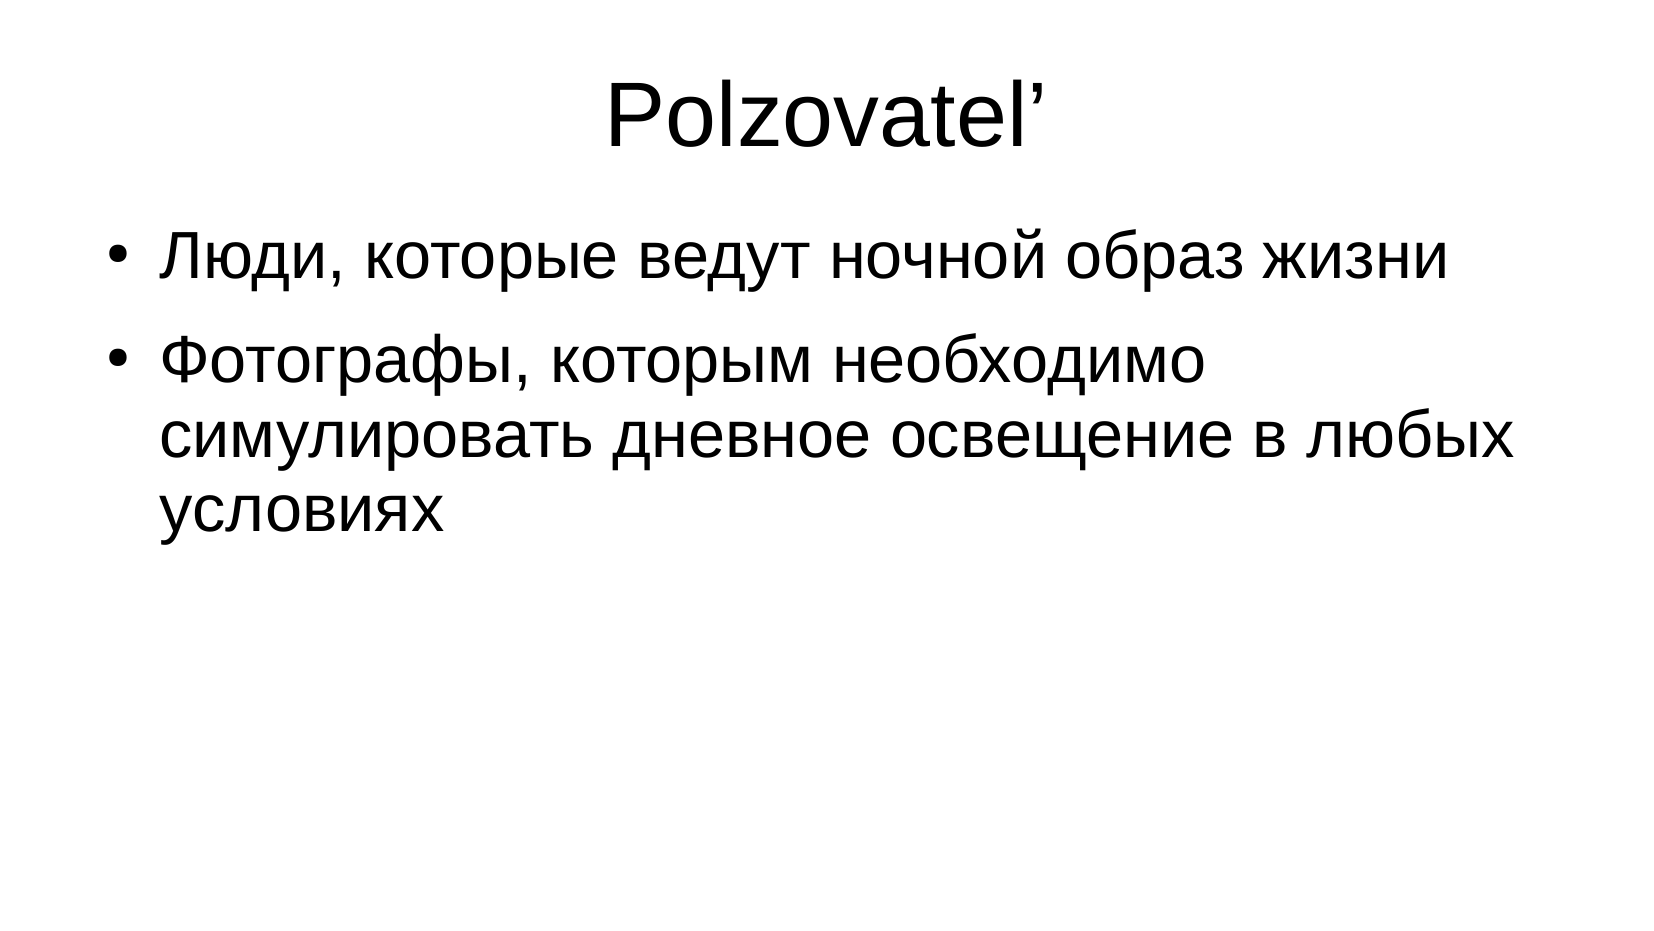

# Polzovatel’
Люди, которые ведут ночной образ жизни
Фотографы, которым необходимо симулировать дневное освещение в любых условиях